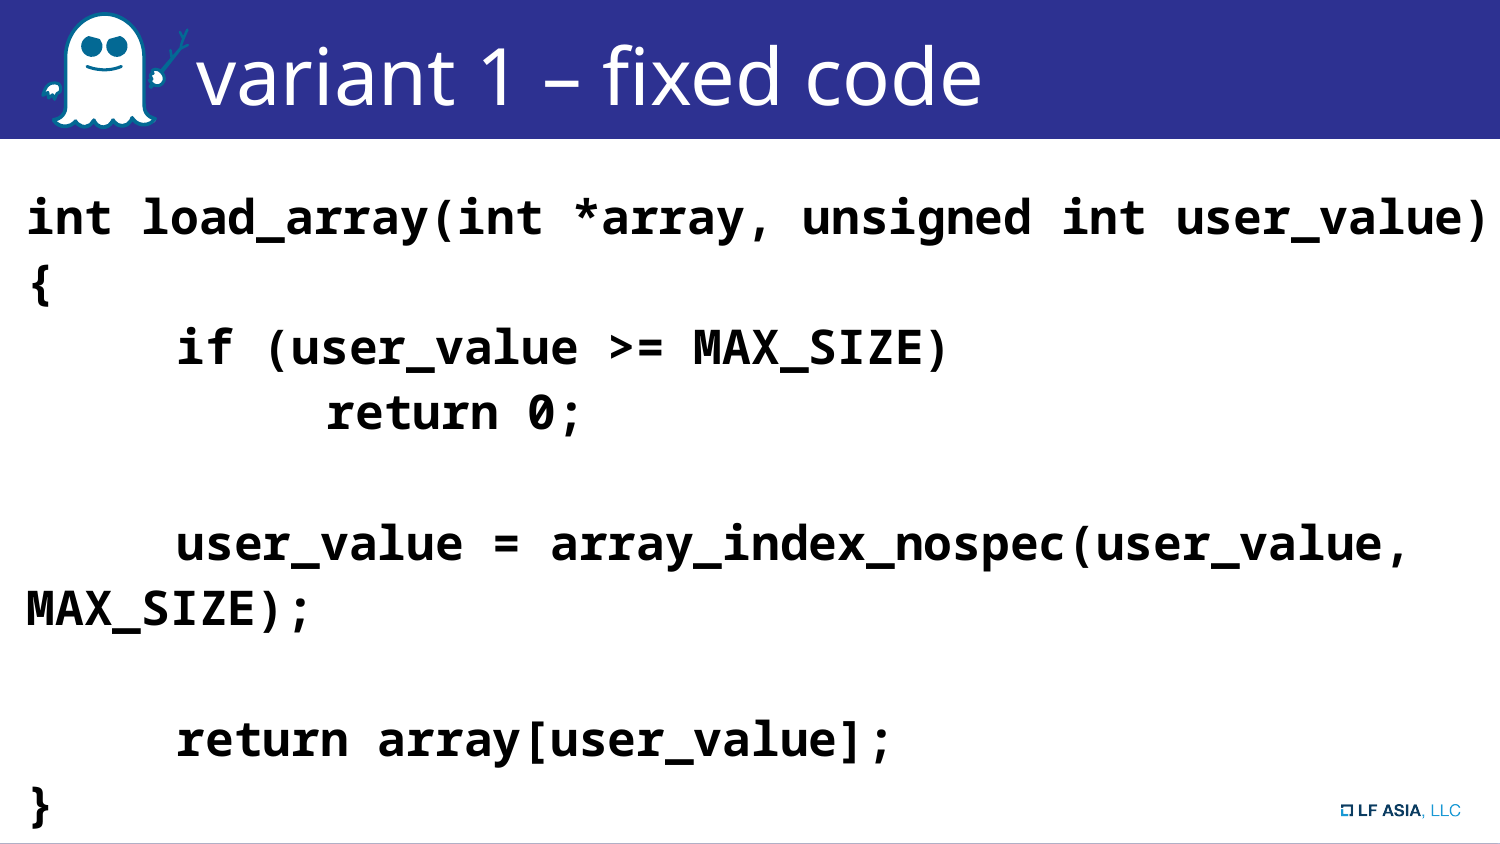

# variant 1 – fixed code
int load_array(int *array, unsigned int user_value)
{
		if (user_value >= MAX_SIZE)
				return 0;
		user_value = array_index_nospec(user_value, MAX_SIZE);
		return array[user_value];
}